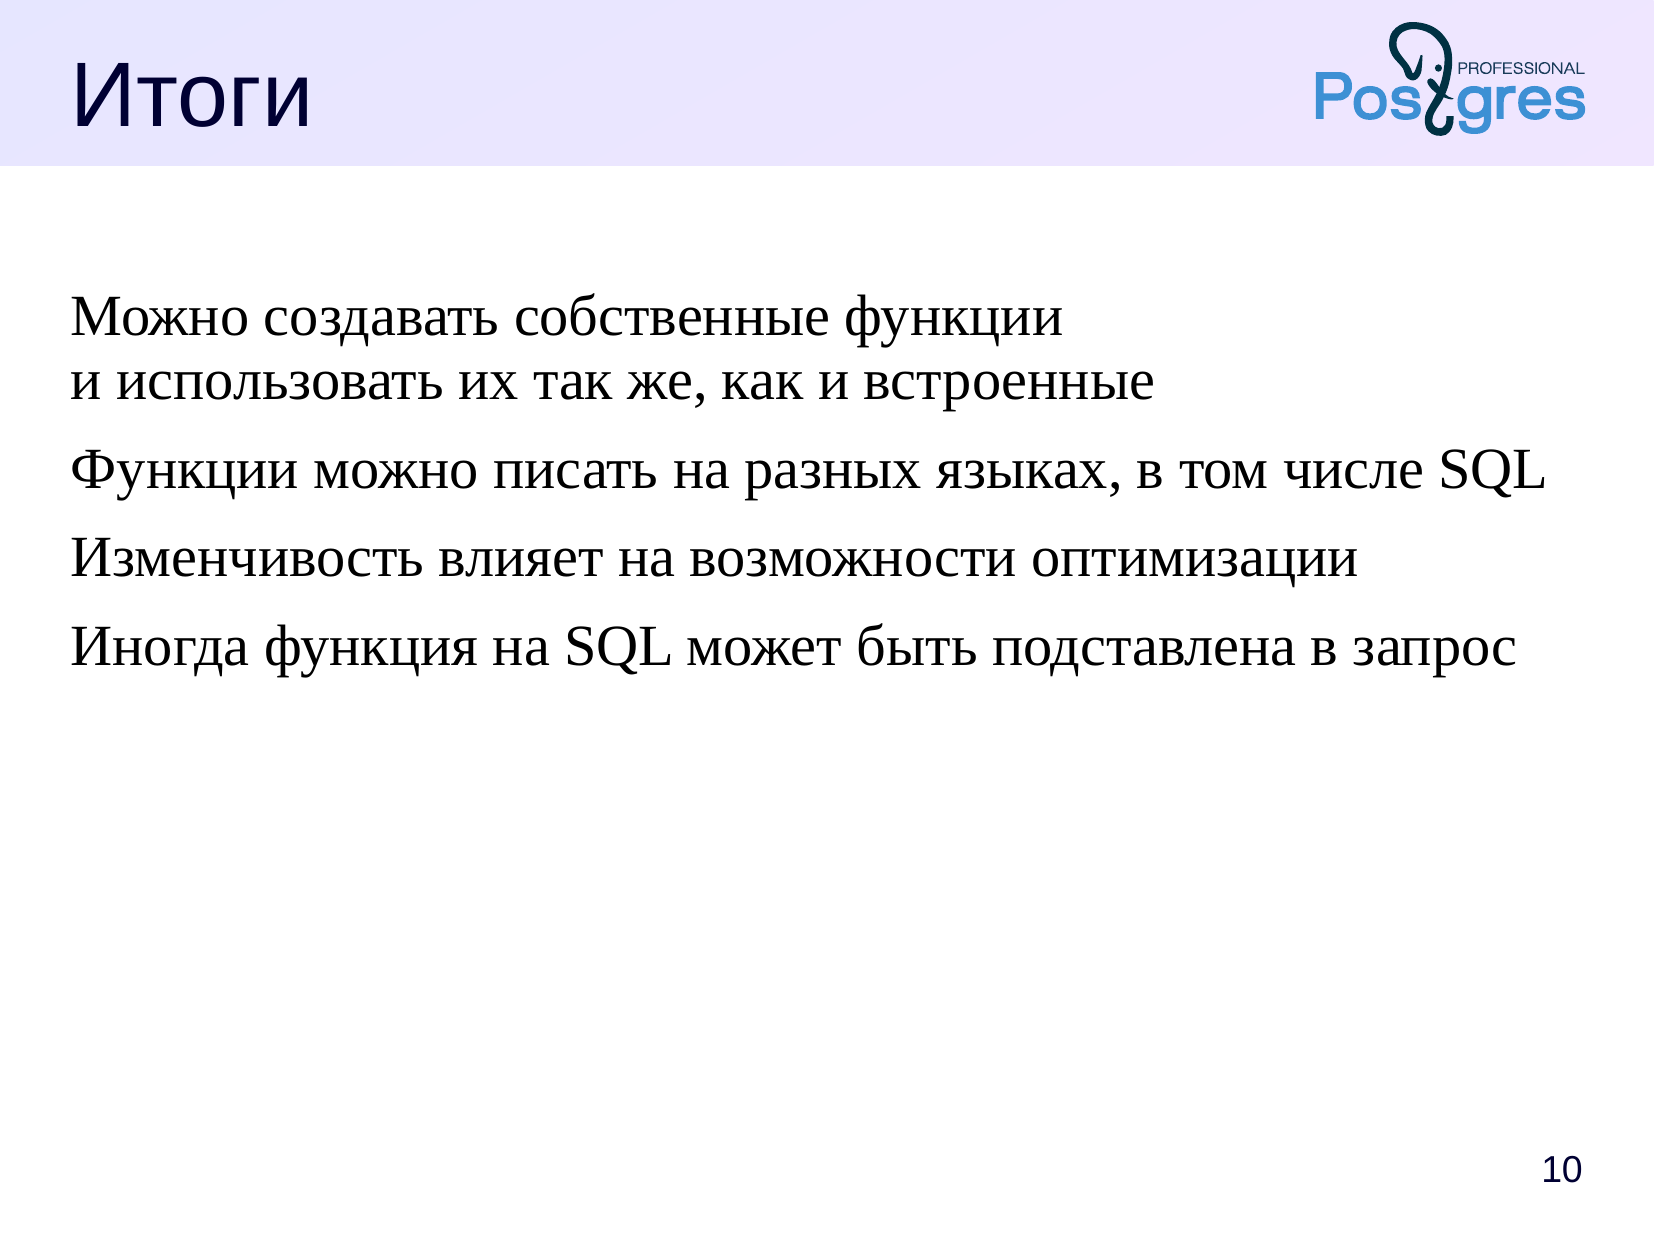

# Итоги
Можно создавать собственные функции
и использовать их так же, как и встроенные
Функции можно писать на разных языках, в том числе SQL
Изменчивость влияет на возможности оптимизации
Иногда функция на SQL может быть подставлена в запрос